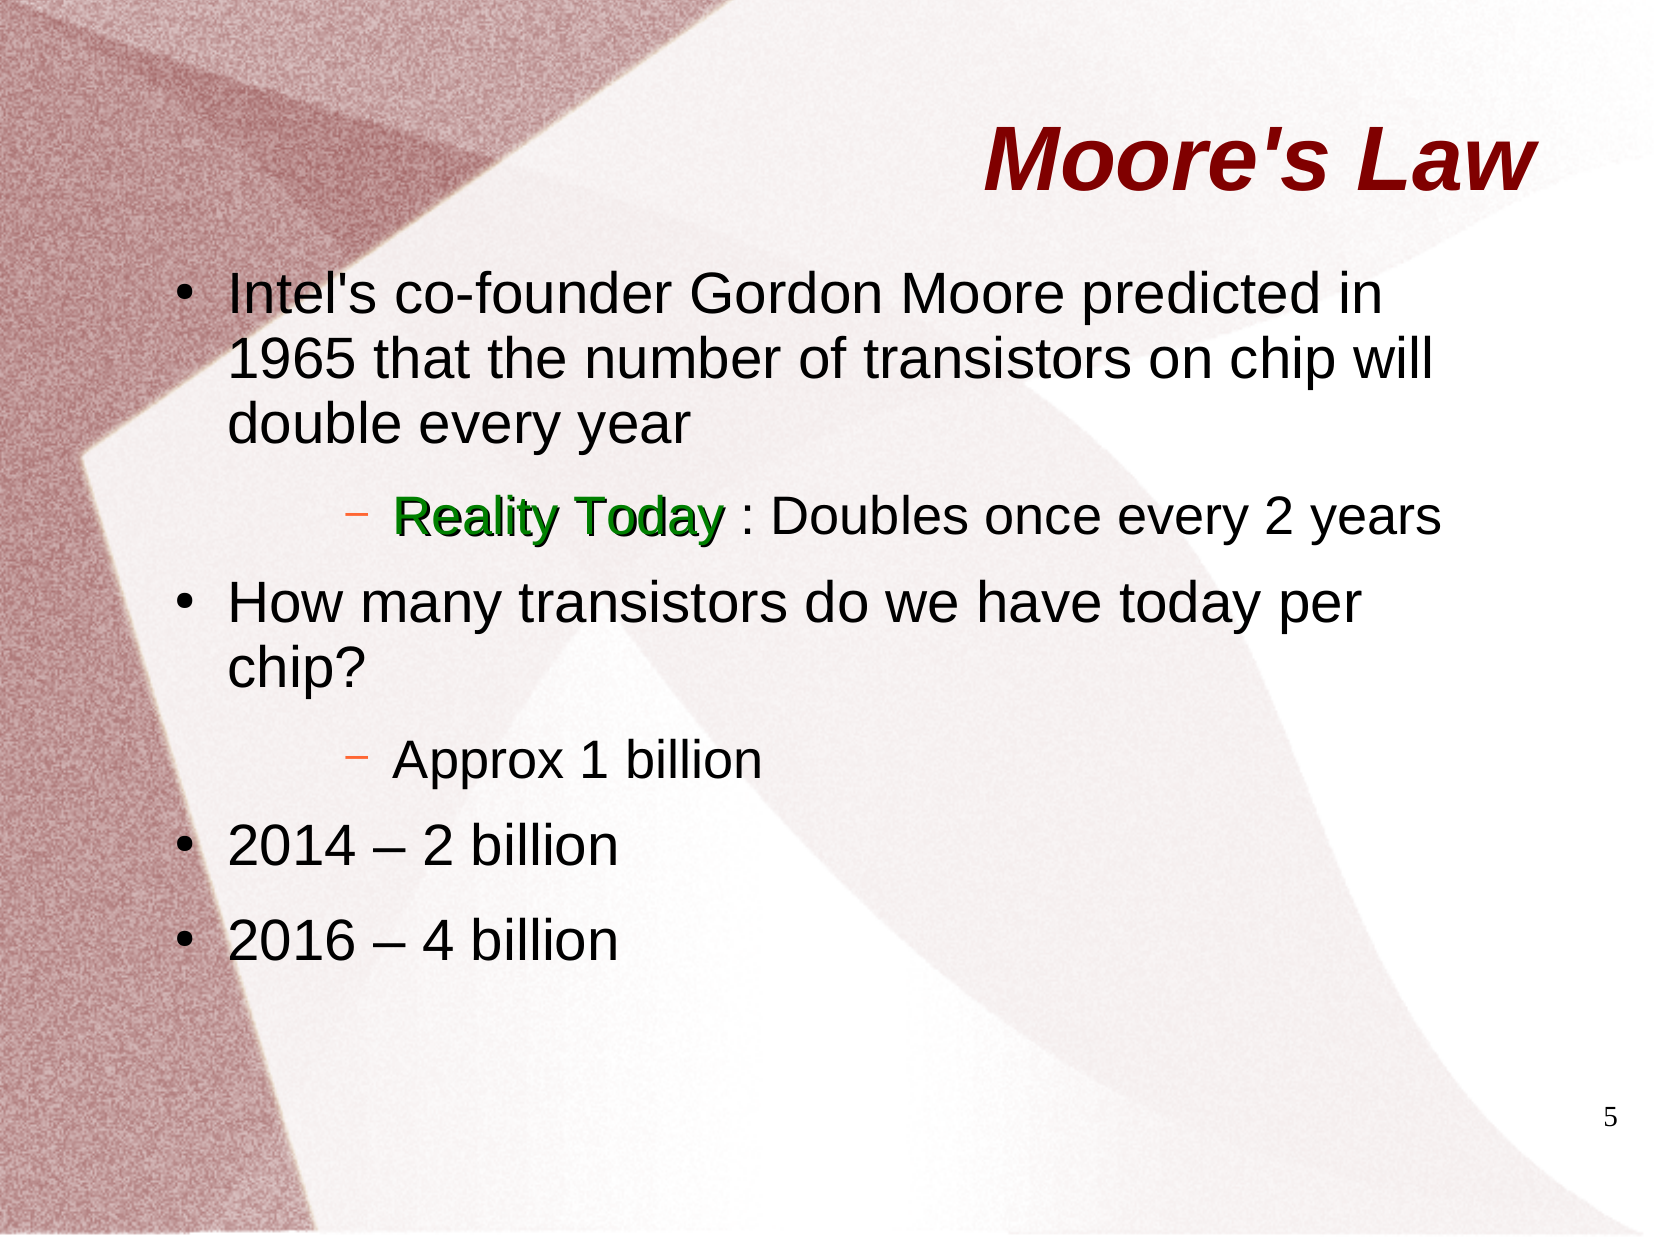

# Moore's Law
Intel's co-founder Gordon Moore predicted in 1965 that the number of transistors on chip will double every year
Reality Today : Doubles once every 2 years
How many transistors do we have today per chip?
Approx 1 billion
2014 – 2 billion
2016 – 4 billion
5